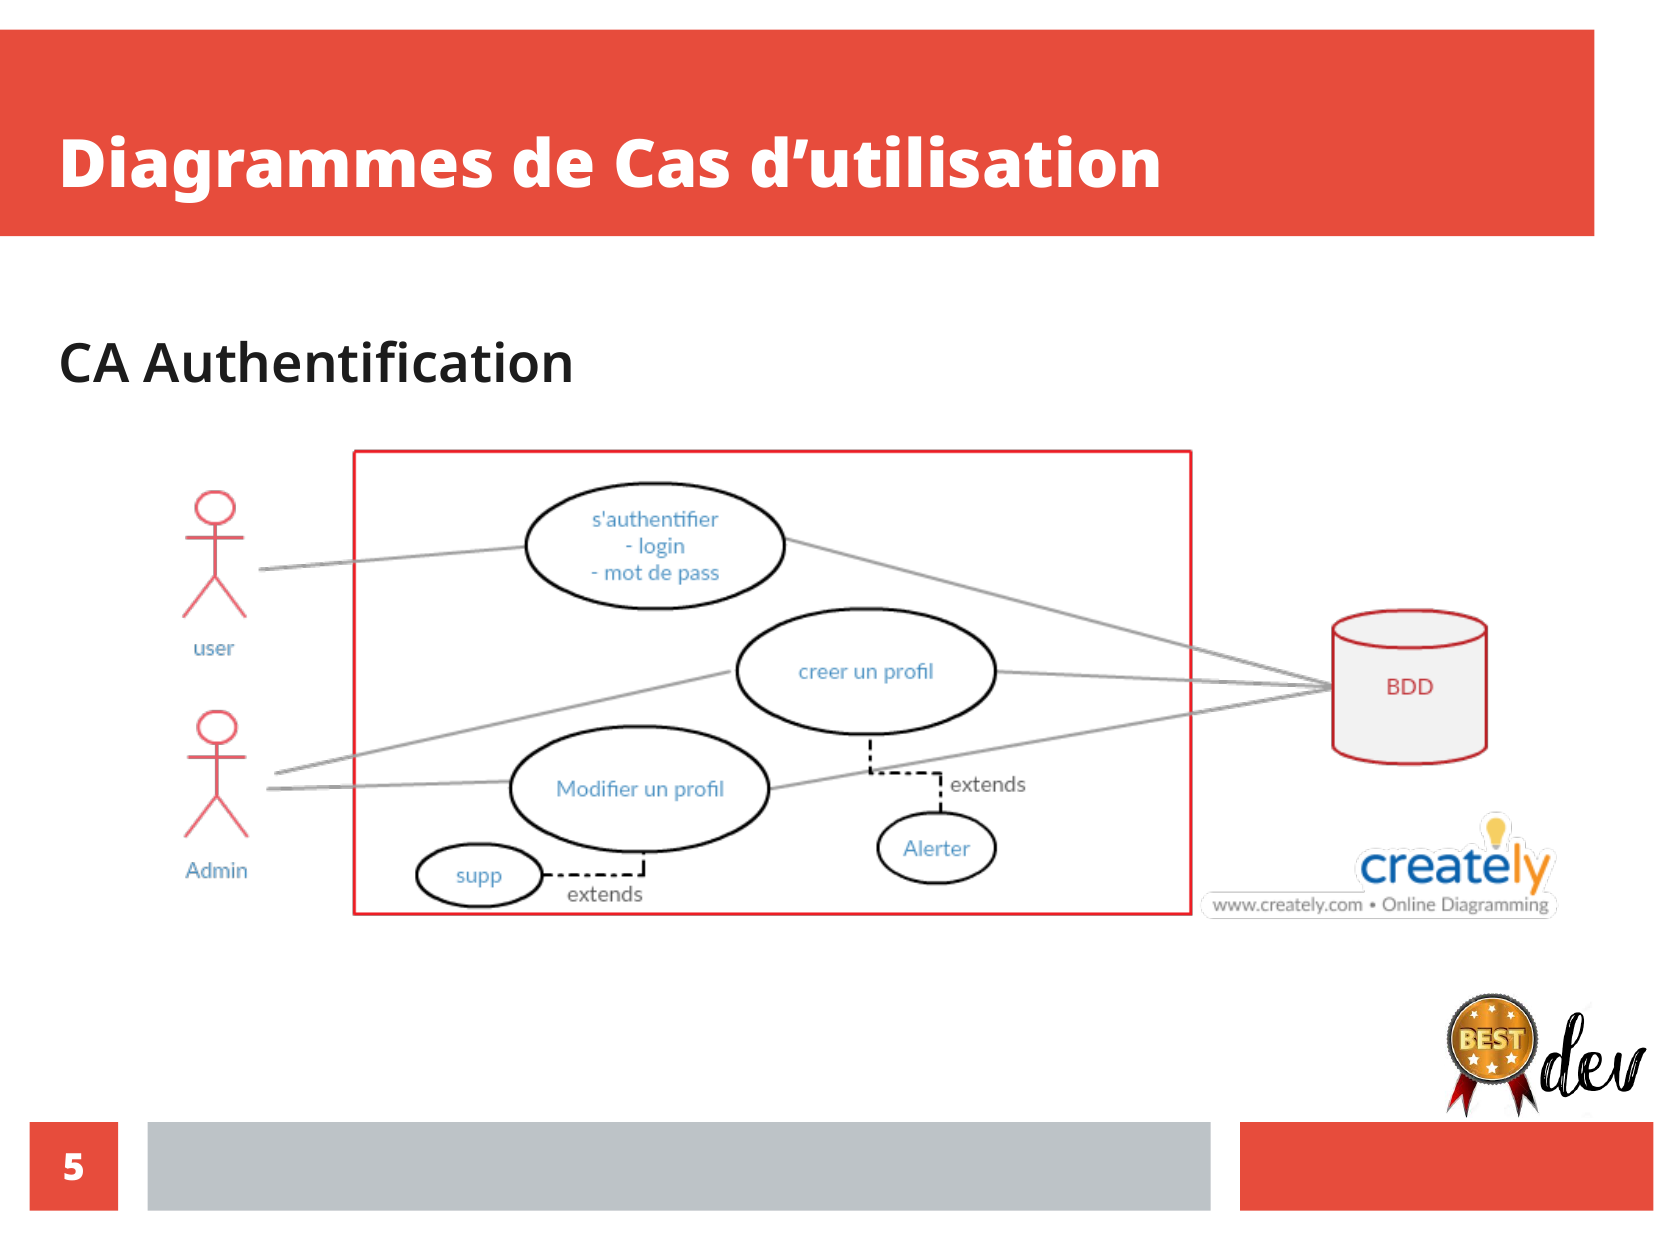

# Diagrammes de Cas d’utilisation
CA Authentification
5